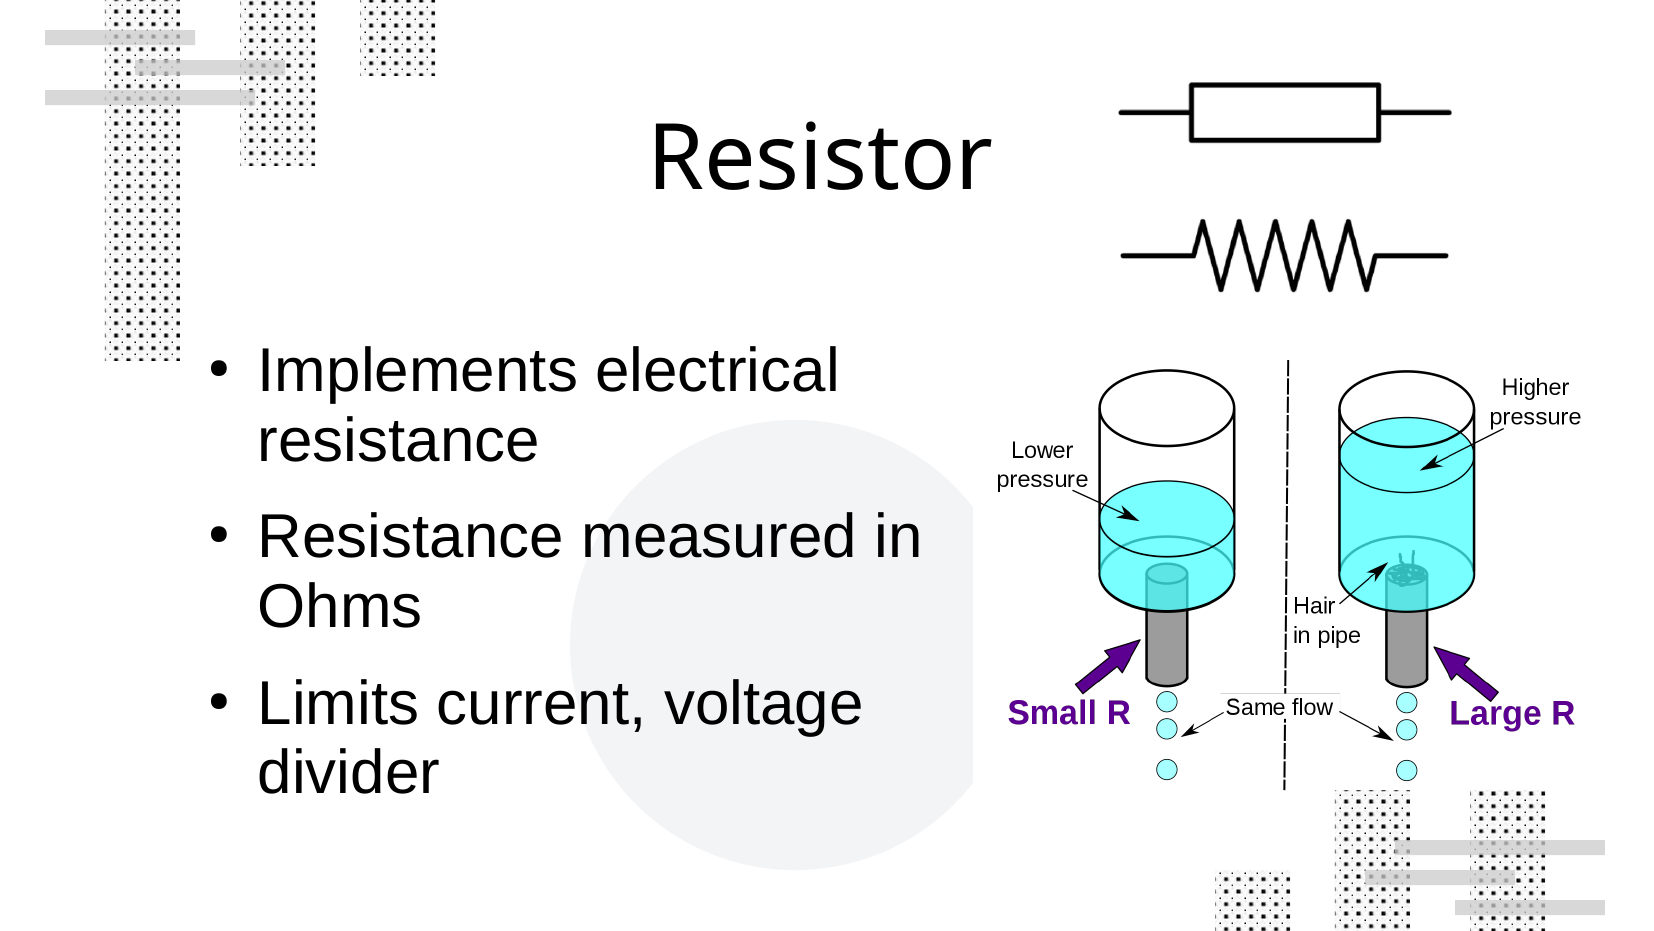

# Resistor
Implements electrical resistance
Resistance measured in Ohms
Limits current, voltage divider